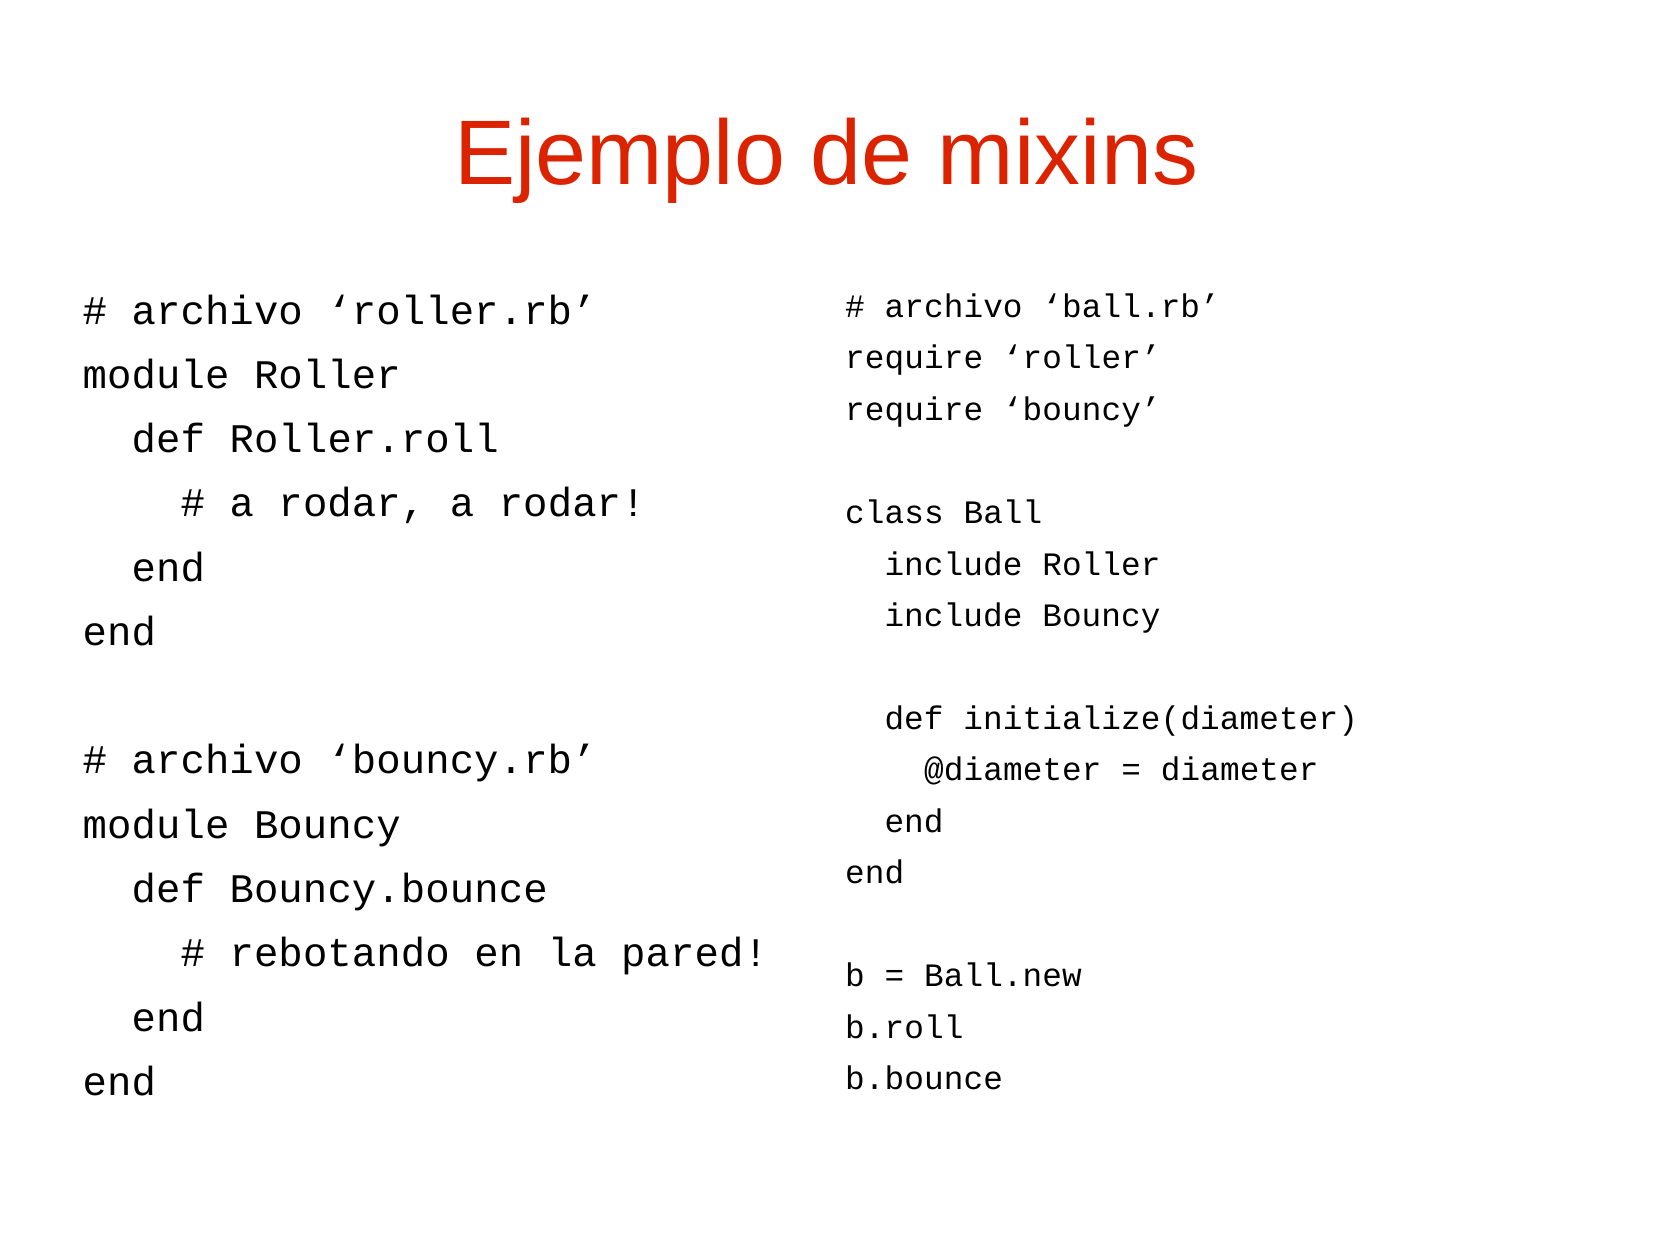

# Ejemplo de mixins
# archivo ‘roller.rb’
module Roller
 def Roller.roll
 # a rodar, a rodar!
 end
end
# archivo ‘bouncy.rb’
module Bouncy
 def Bouncy.bounce
 # rebotando en la pared!
 end
end
# archivo ‘ball.rb’
require ‘roller’
require ‘bouncy’
class Ball
 include Roller
 include Bouncy
 def initialize(diameter)
 @diameter = diameter
 end
end
b = Ball.new
b.roll
b.bounce